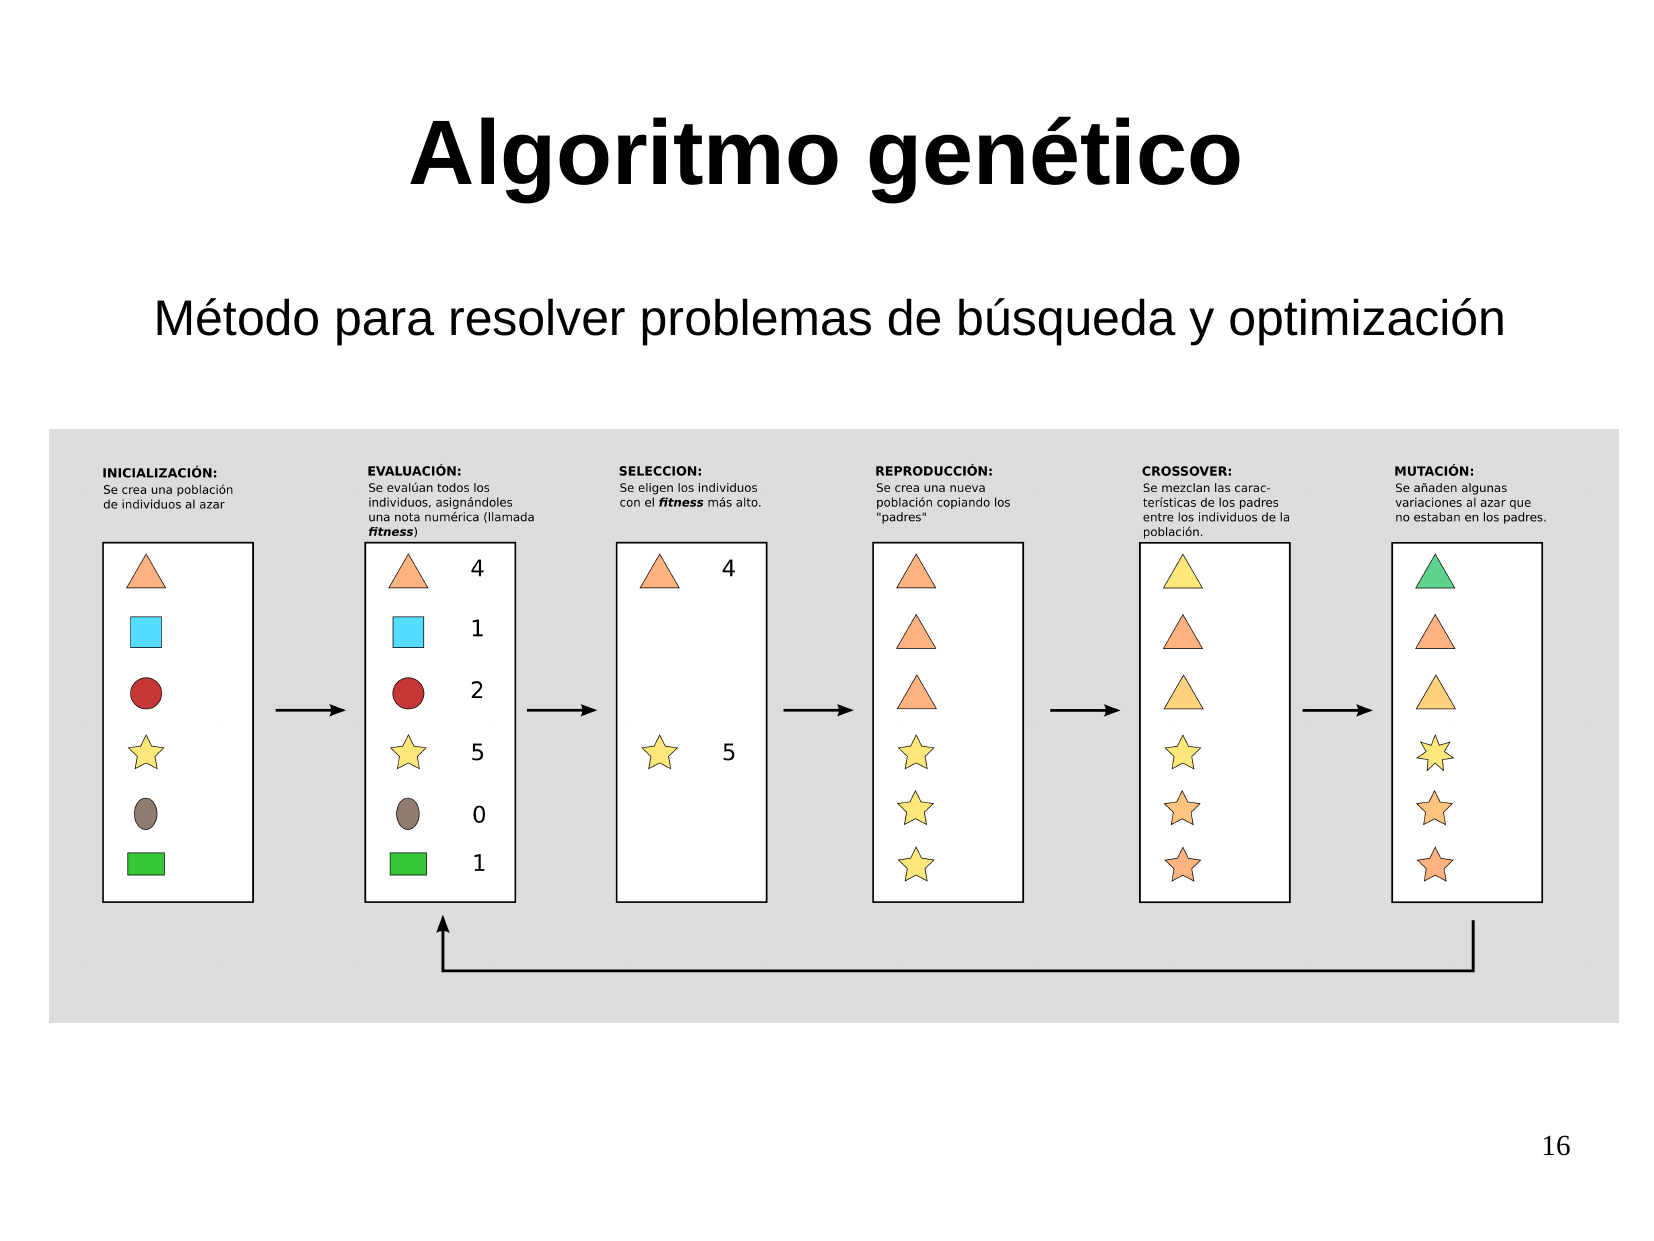

# Algoritmo genético
Método para resolver problemas de búsqueda y optimización
16